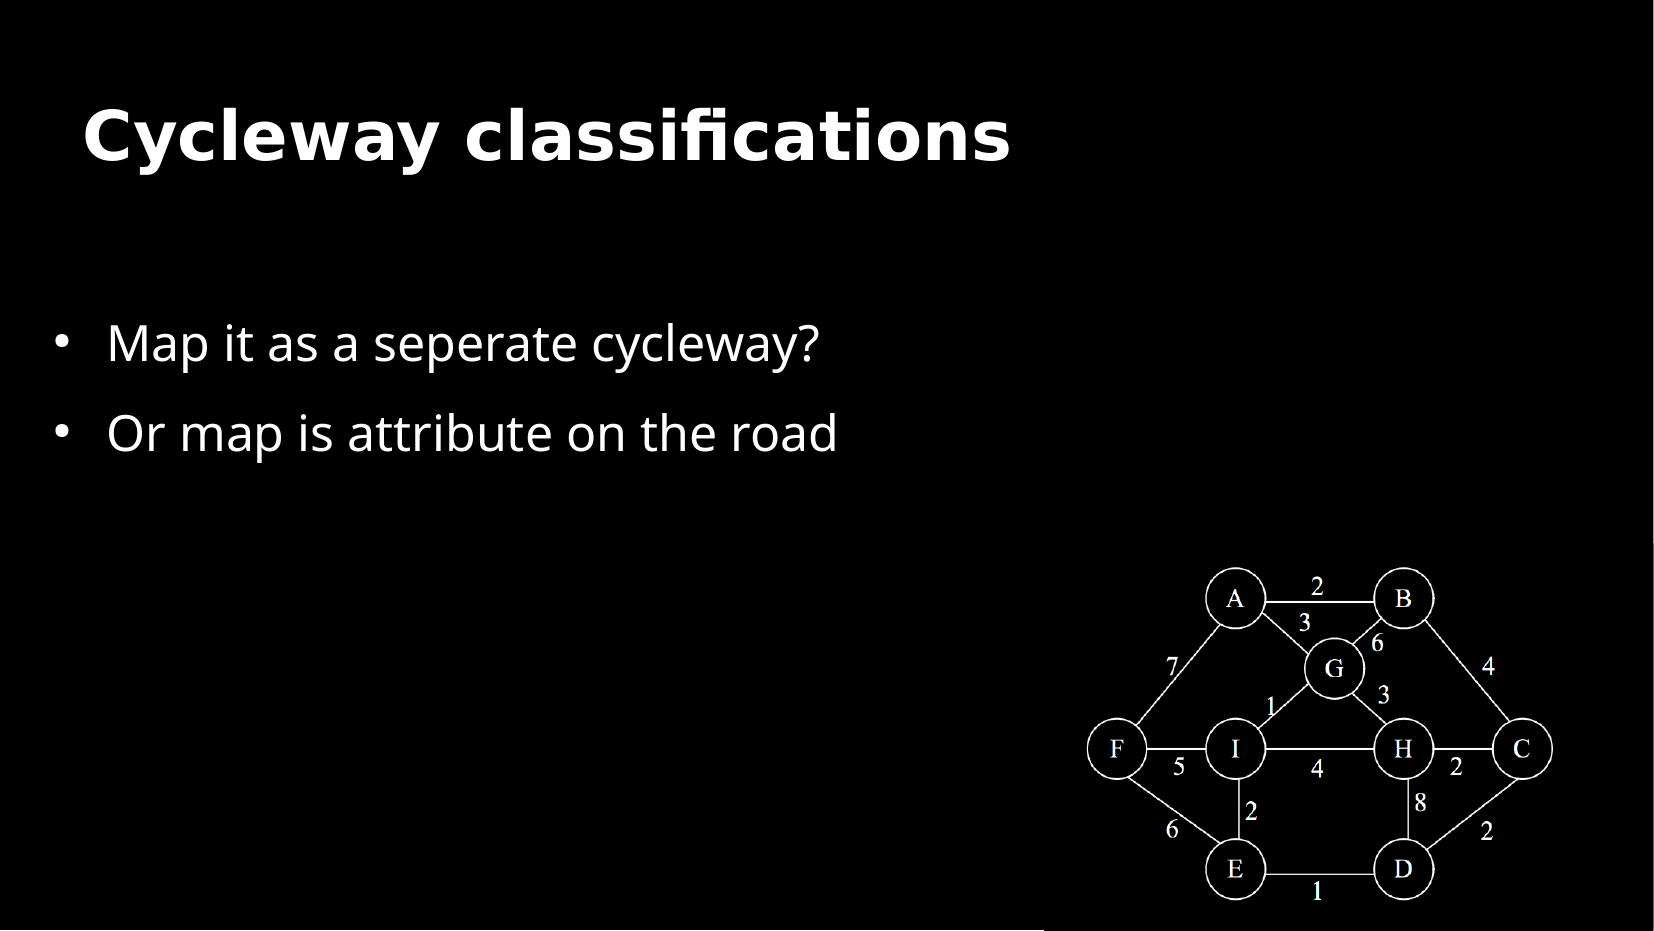

# Cycleway classifications
Map it as a seperate cycleway?
Or map is attribute on the road